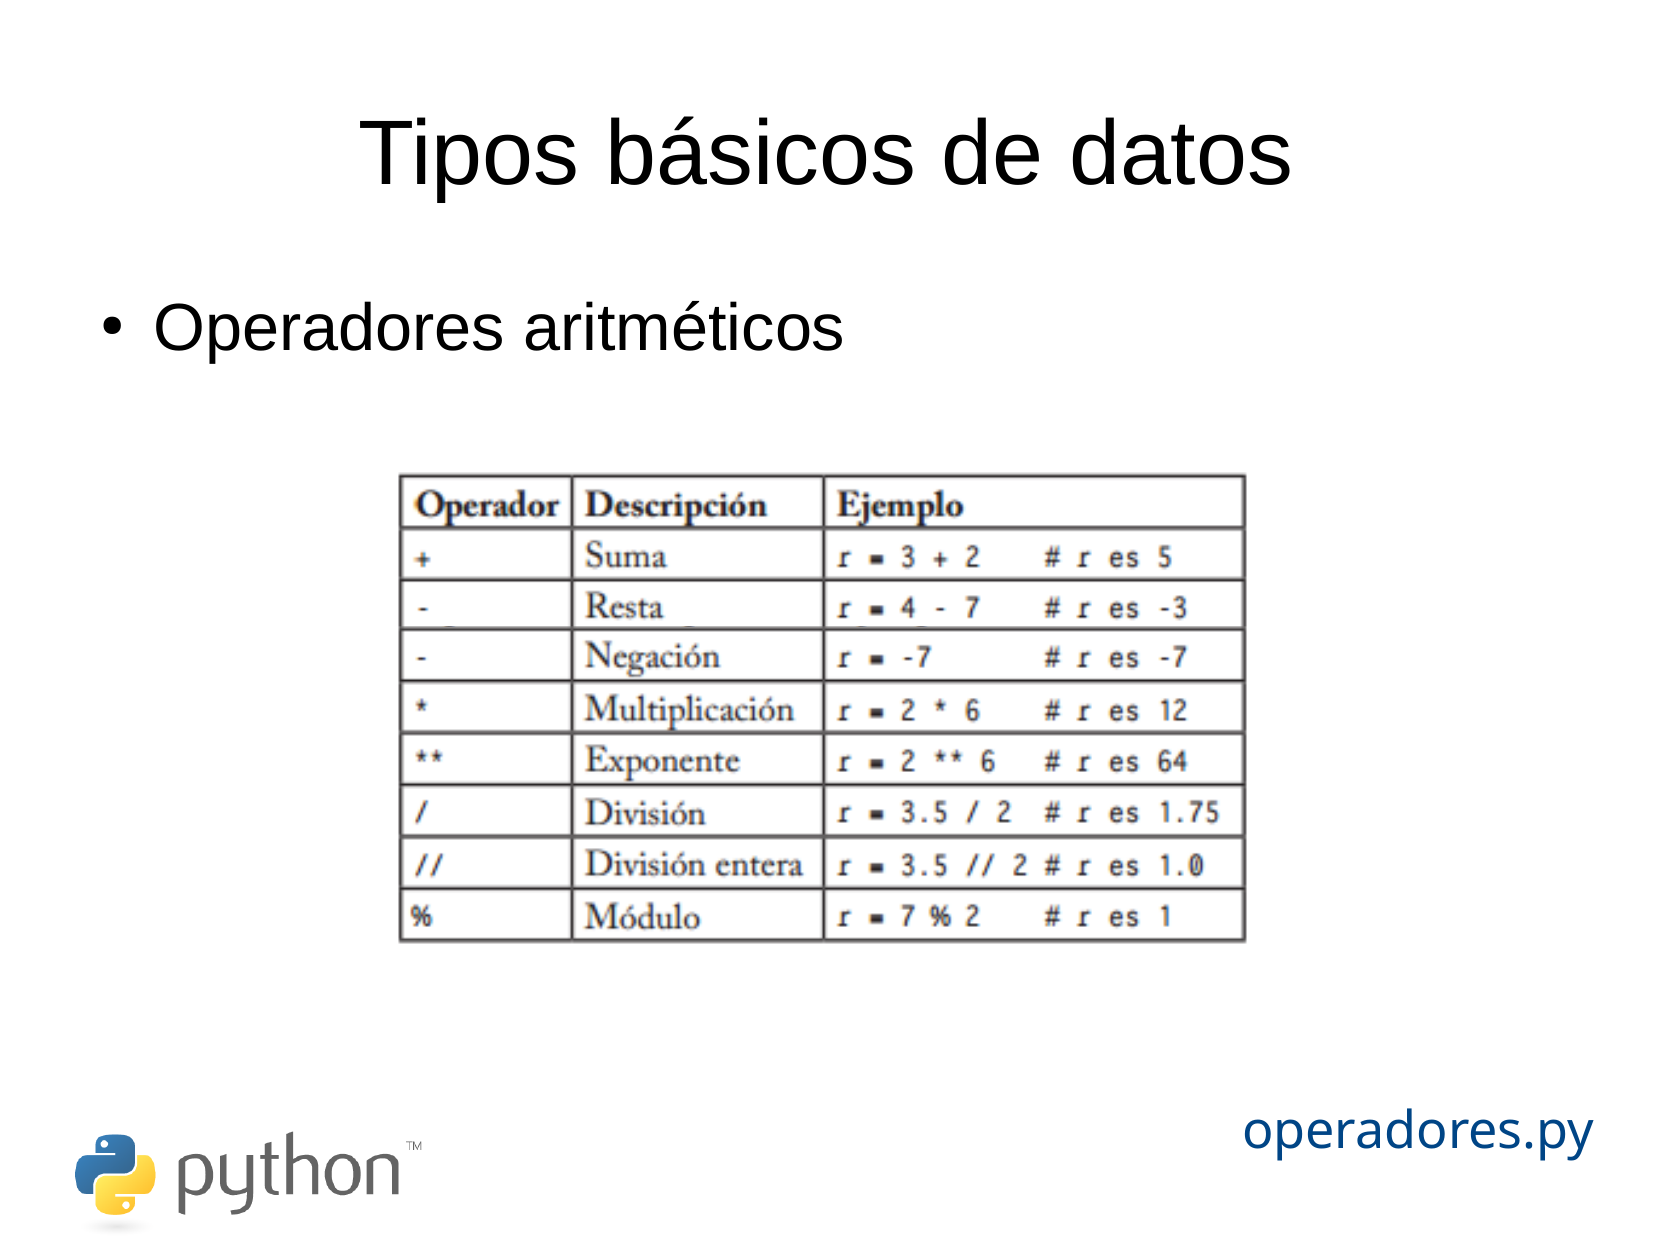

# Tipos básicos de datos
Operadores aritméticos
operadores.py